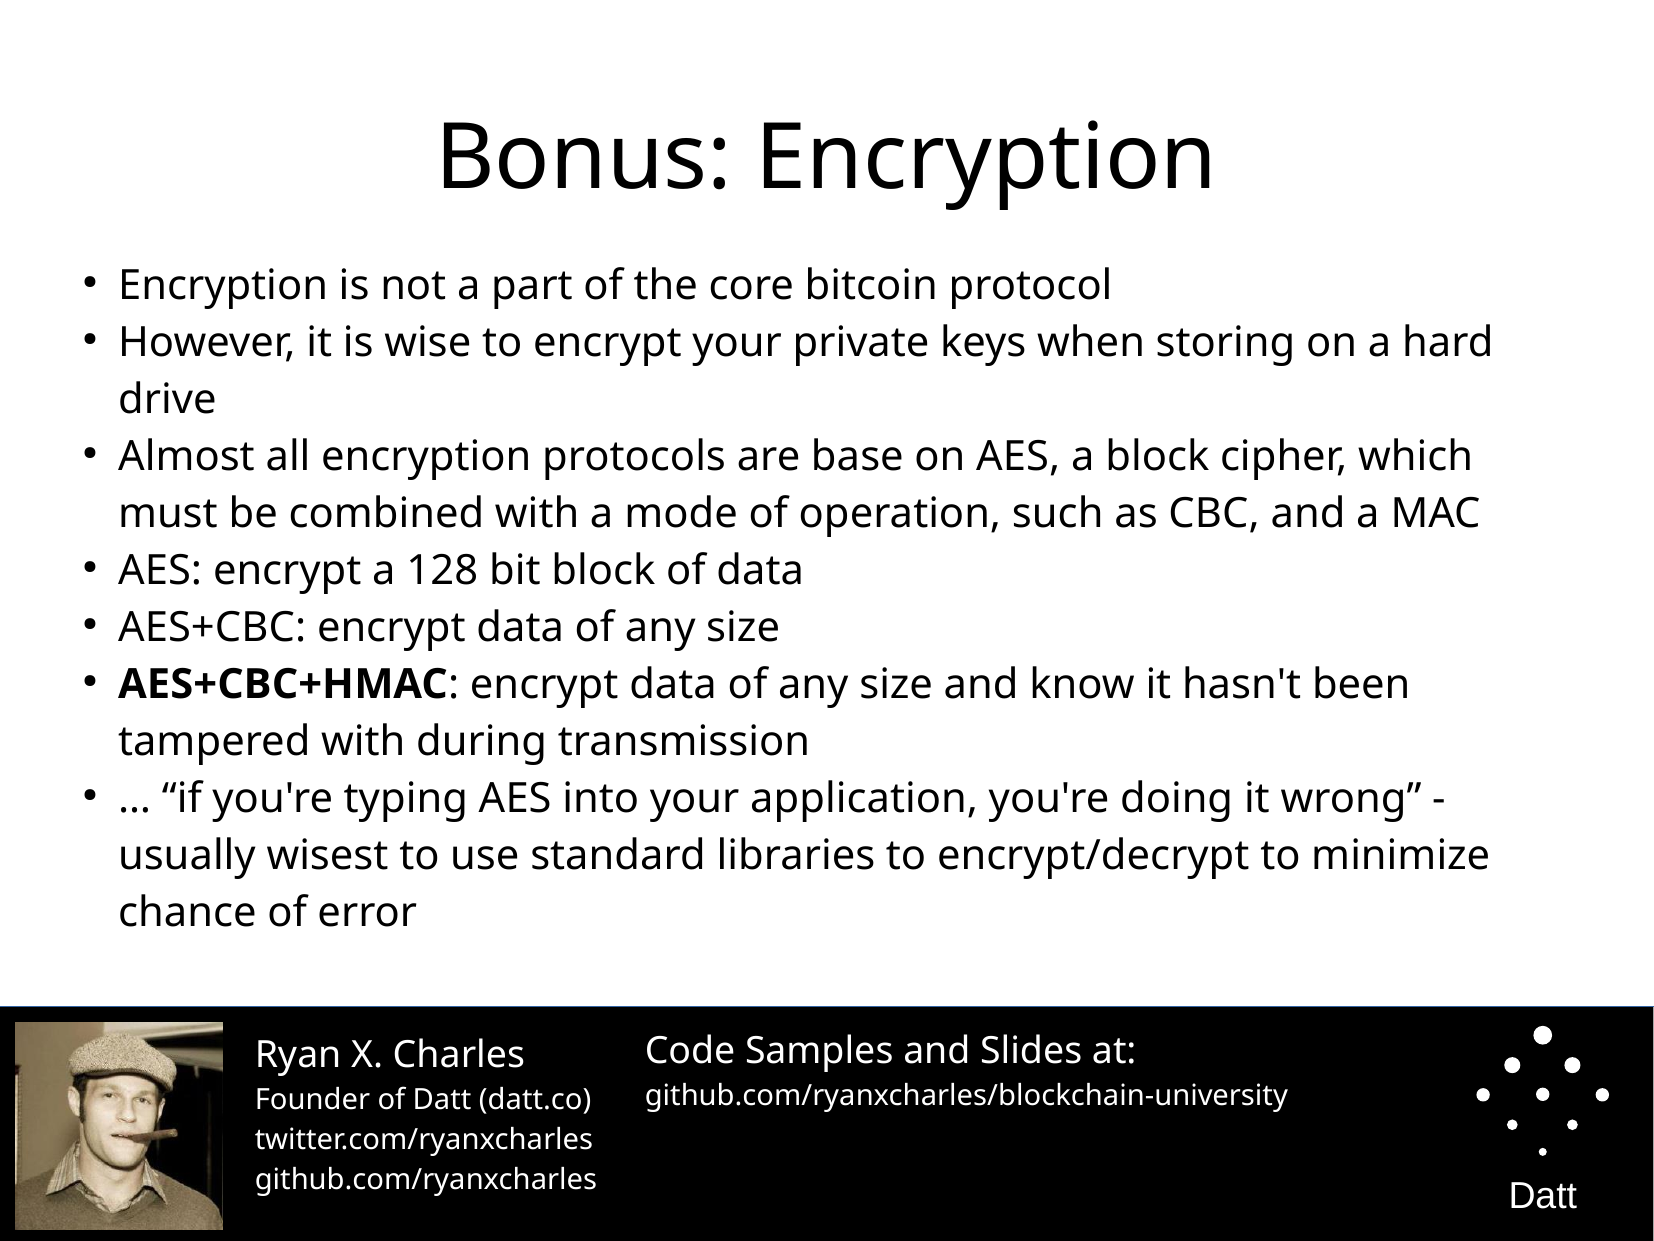

Bonus: Encryption
# Encryption is not a part of the core bitcoin protocol
However, it is wise to encrypt your private keys when storing on a hard drive
Almost all encryption protocols are base on AES, a block cipher, which must be combined with a mode of operation, such as CBC, and a MAC
AES: encrypt a 128 bit block of data
AES+CBC: encrypt data of any size
AES+CBC+HMAC: encrypt data of any size and know it hasn't been tampered with during transmission
… “if you're typing AES into your application, you're doing it wrong” - usually wisest to use standard libraries to encrypt/decrypt to minimize chance of error
Code Samples and Slides at:
github.com/ryanxcharles/blockchain-university
Ryan X. Charles
Founder of Datt (datt.co)
twitter.com/ryanxcharles
github.com/ryanxcharles
Datt